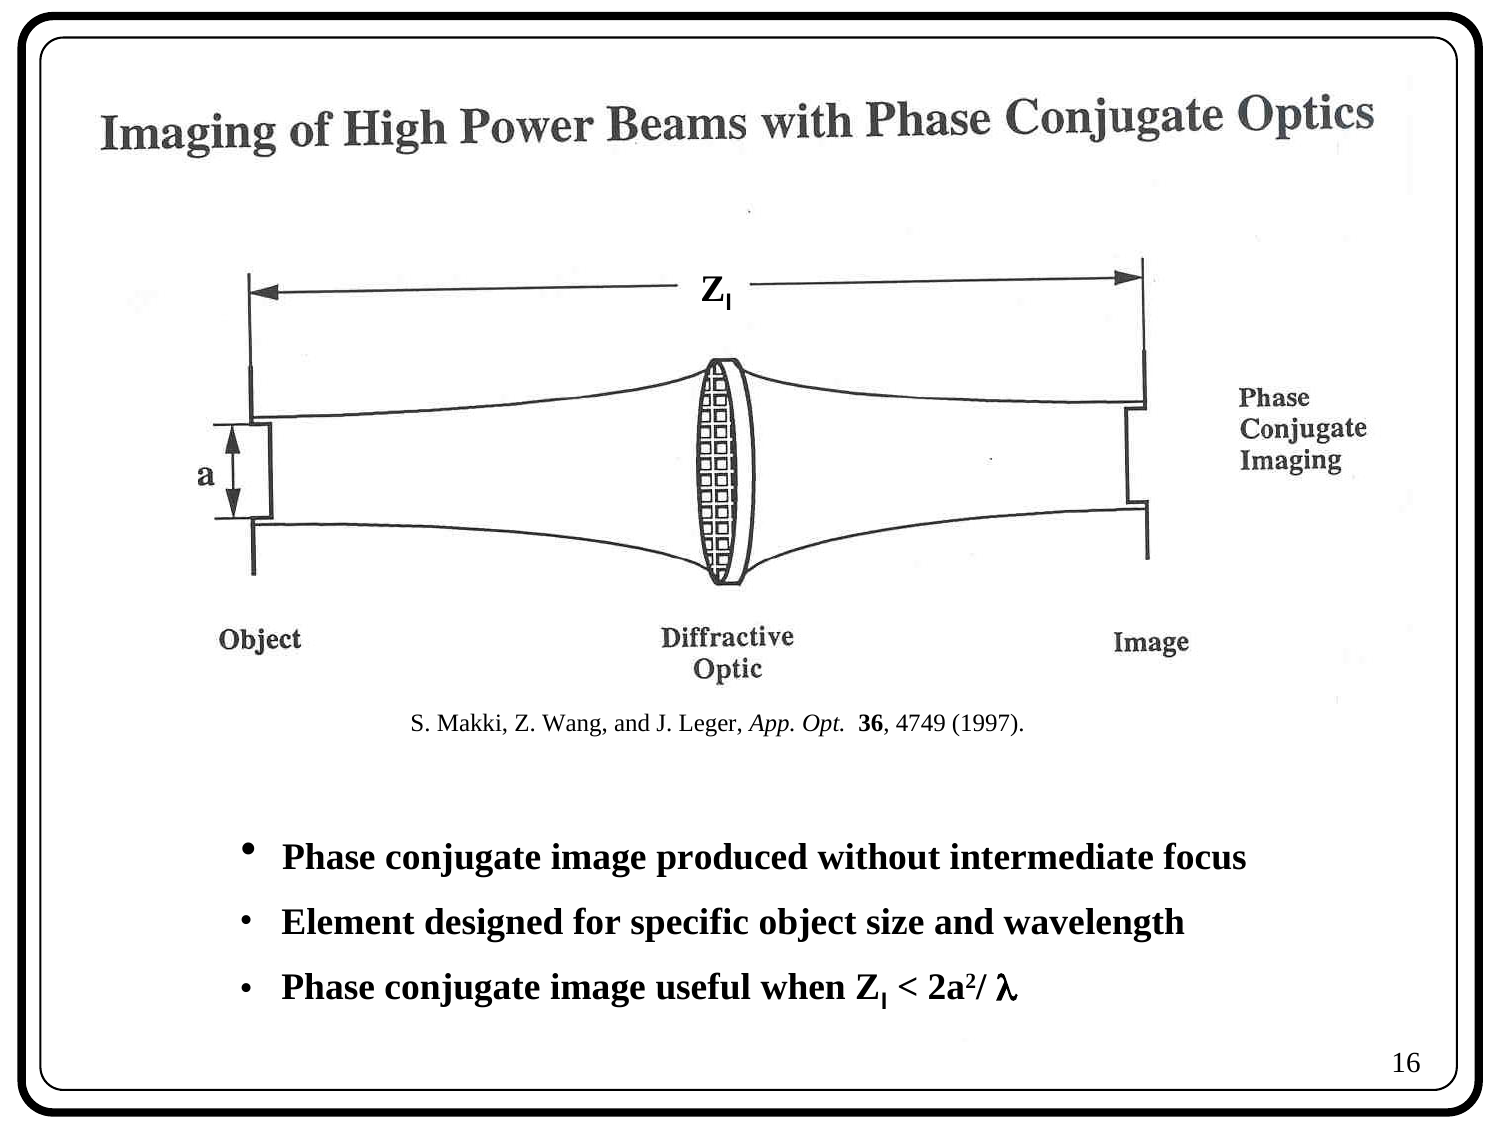

Zl
S. Makki, Z. Wang, and J. Leger, App. Opt. 36, 4749 (1997).
 Phase conjugate image produced without intermediate focus
 Element designed for specific object size and wavelength
 Phase conjugate image useful when Zl < 2a2/ 